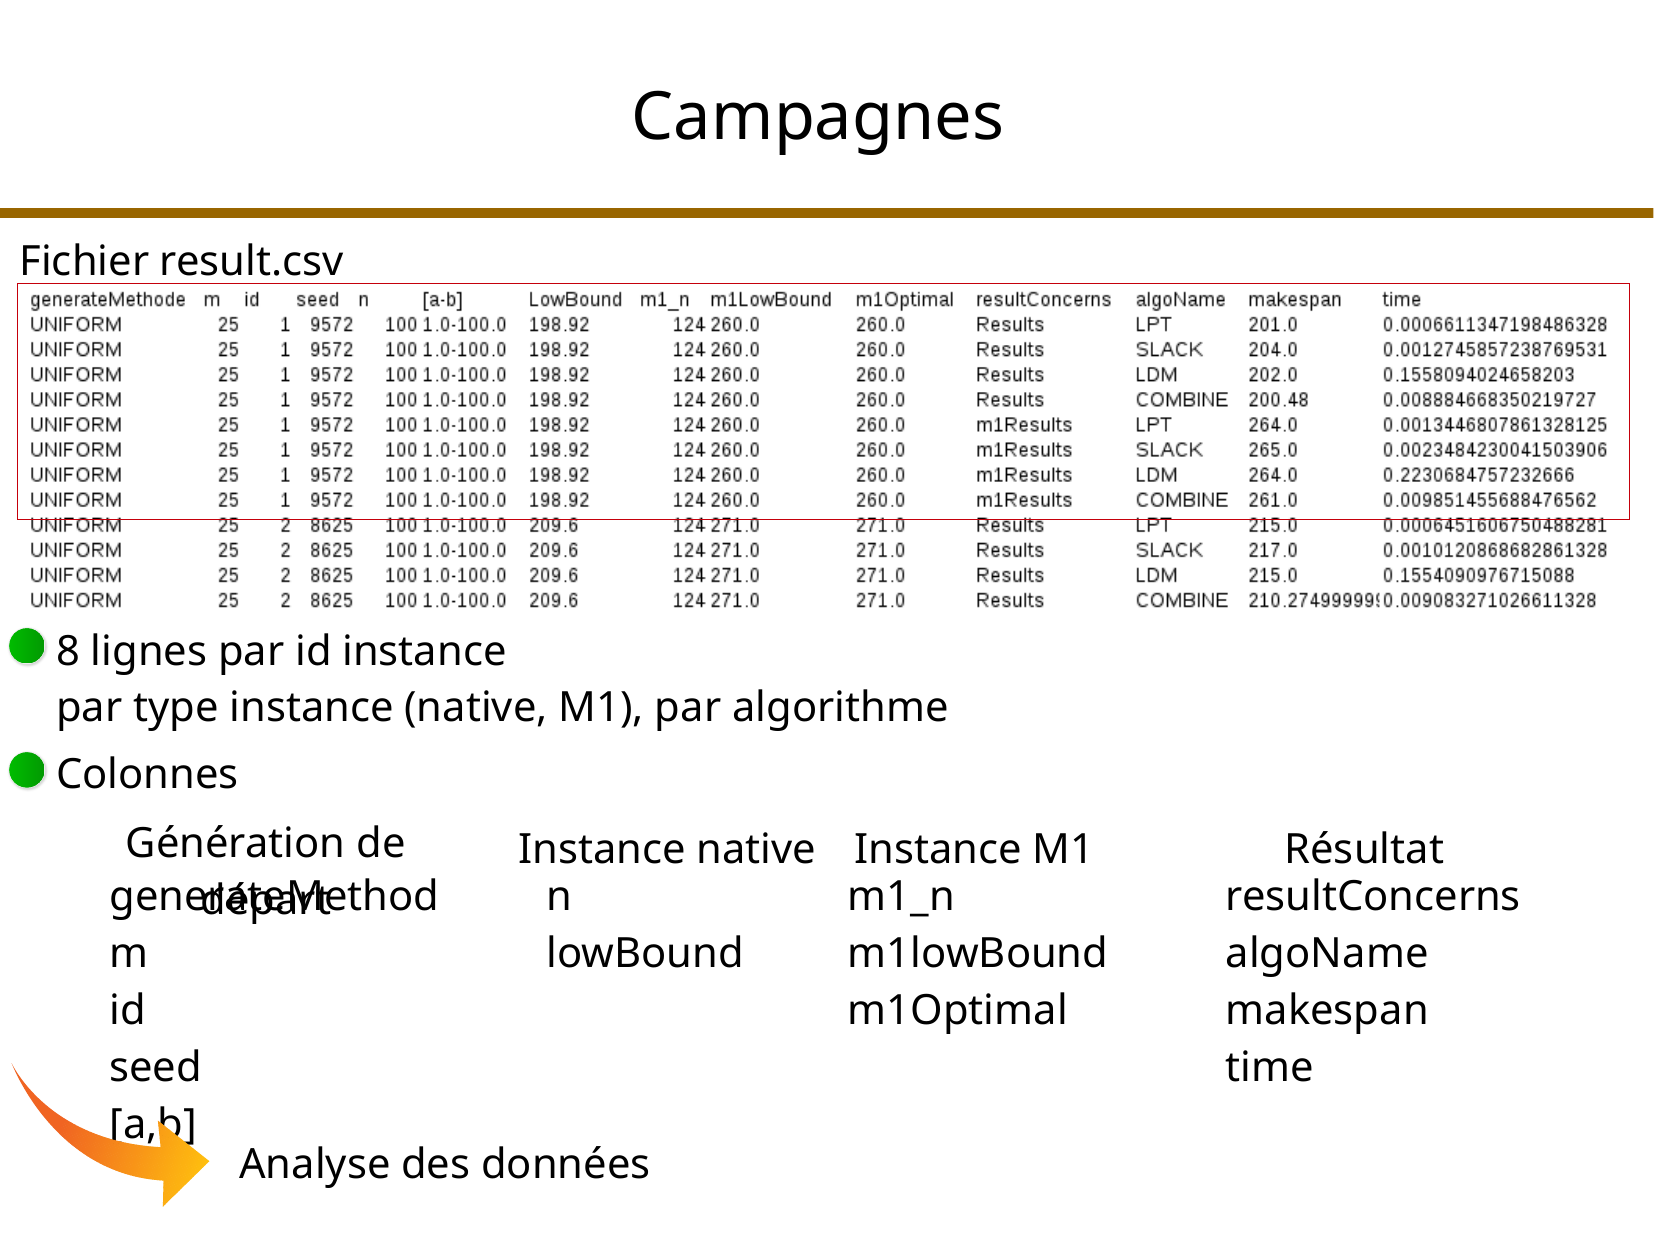

# Campagnes
Fichier result.csv
8 lignes par id instance
par type instance (native, M1), par algorithme
Colonnes
Génération de départ
Instance native
Instance M1
Résultat
generateMethod
m
id
seed
[a,b]
n
lowBound
m1_n
m1lowBound
m1Optimal
resultConcerns
algoName
makespan
time
Analyse des données